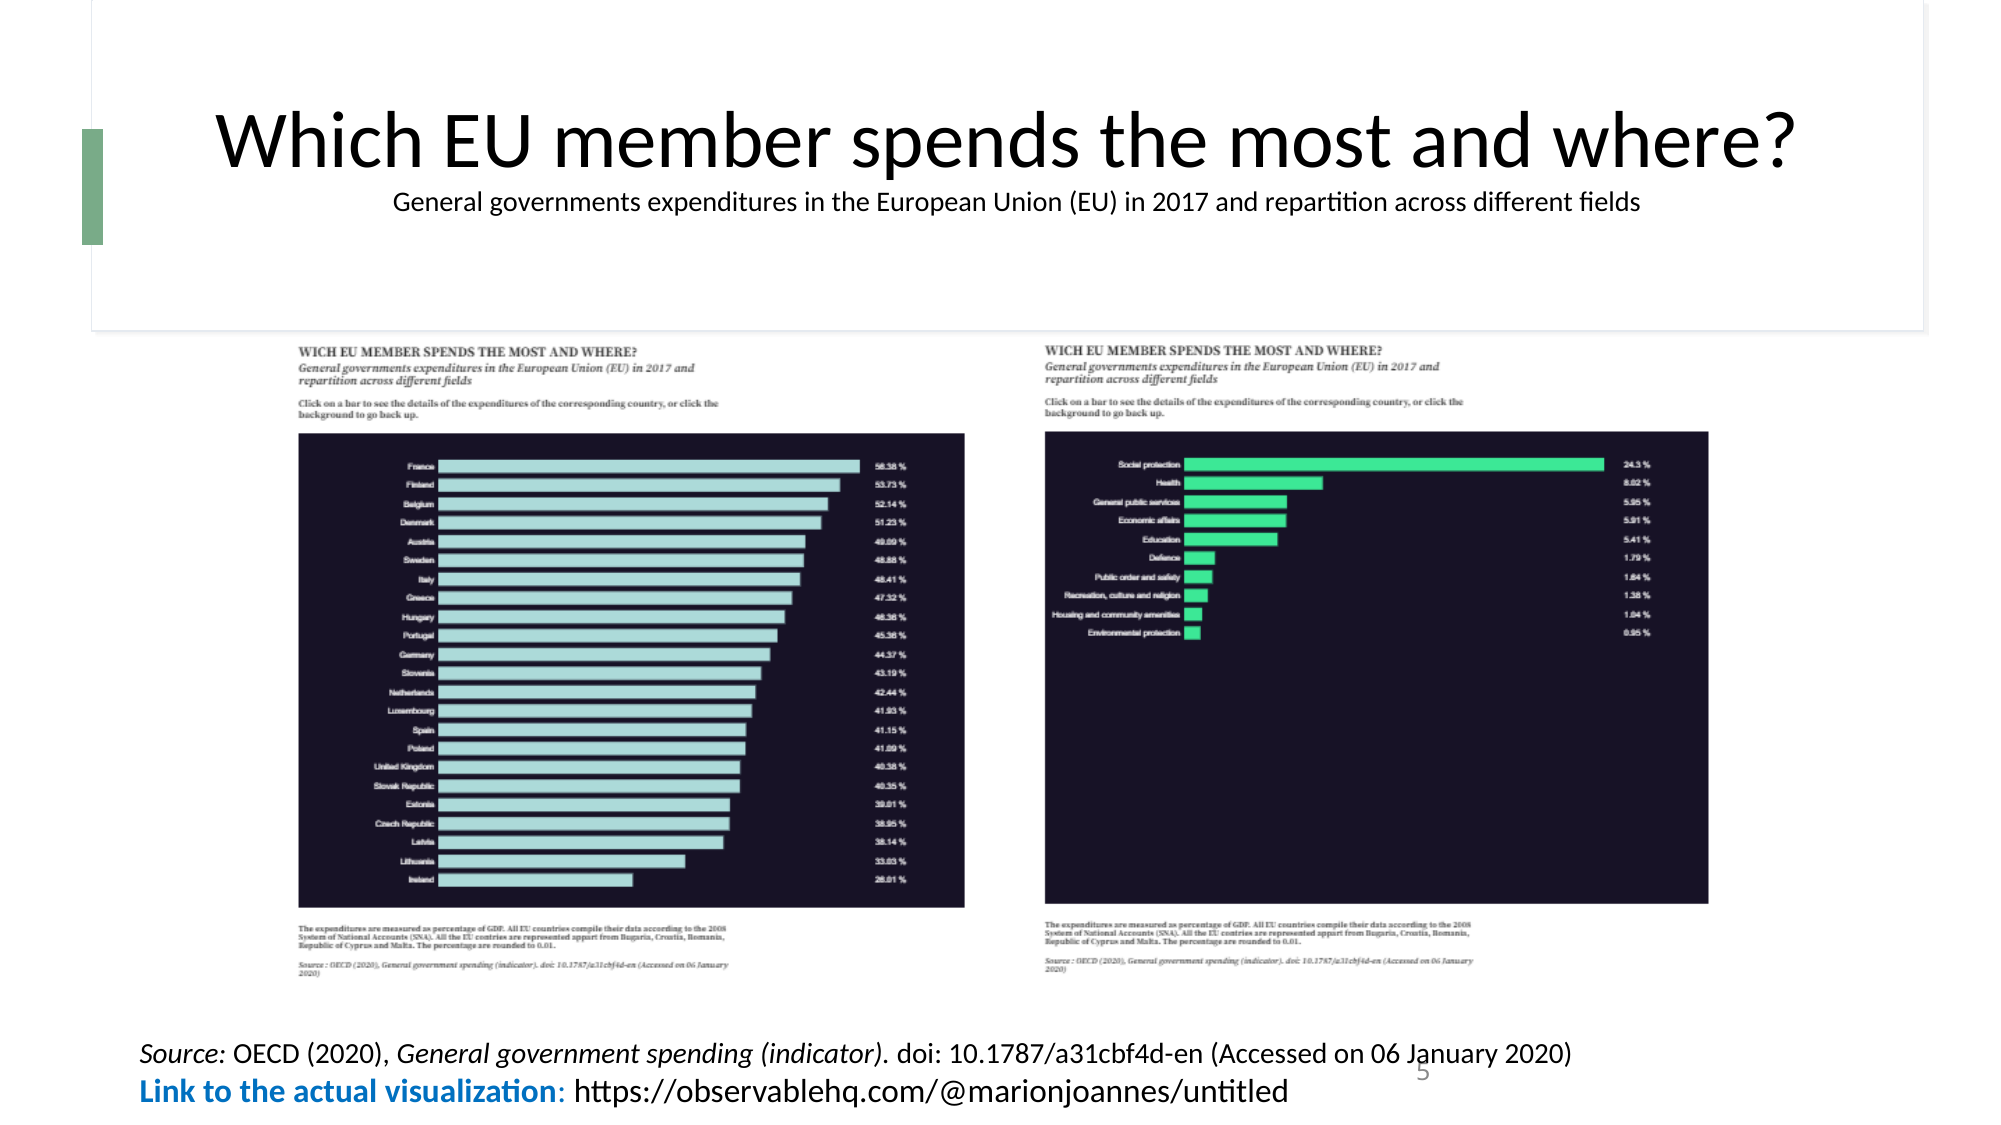

# Which EU member spends the most and where? General governments expenditures in the European Union (EU) in 2017 and repartition across different fields
Source: OECD (2020), General government spending (indicator). doi: 10.1787/a31cbf4d-en (Accessed on 06 January 2020)
Link to the actual visualization: https://observablehq.com/@marionjoannes/untitled